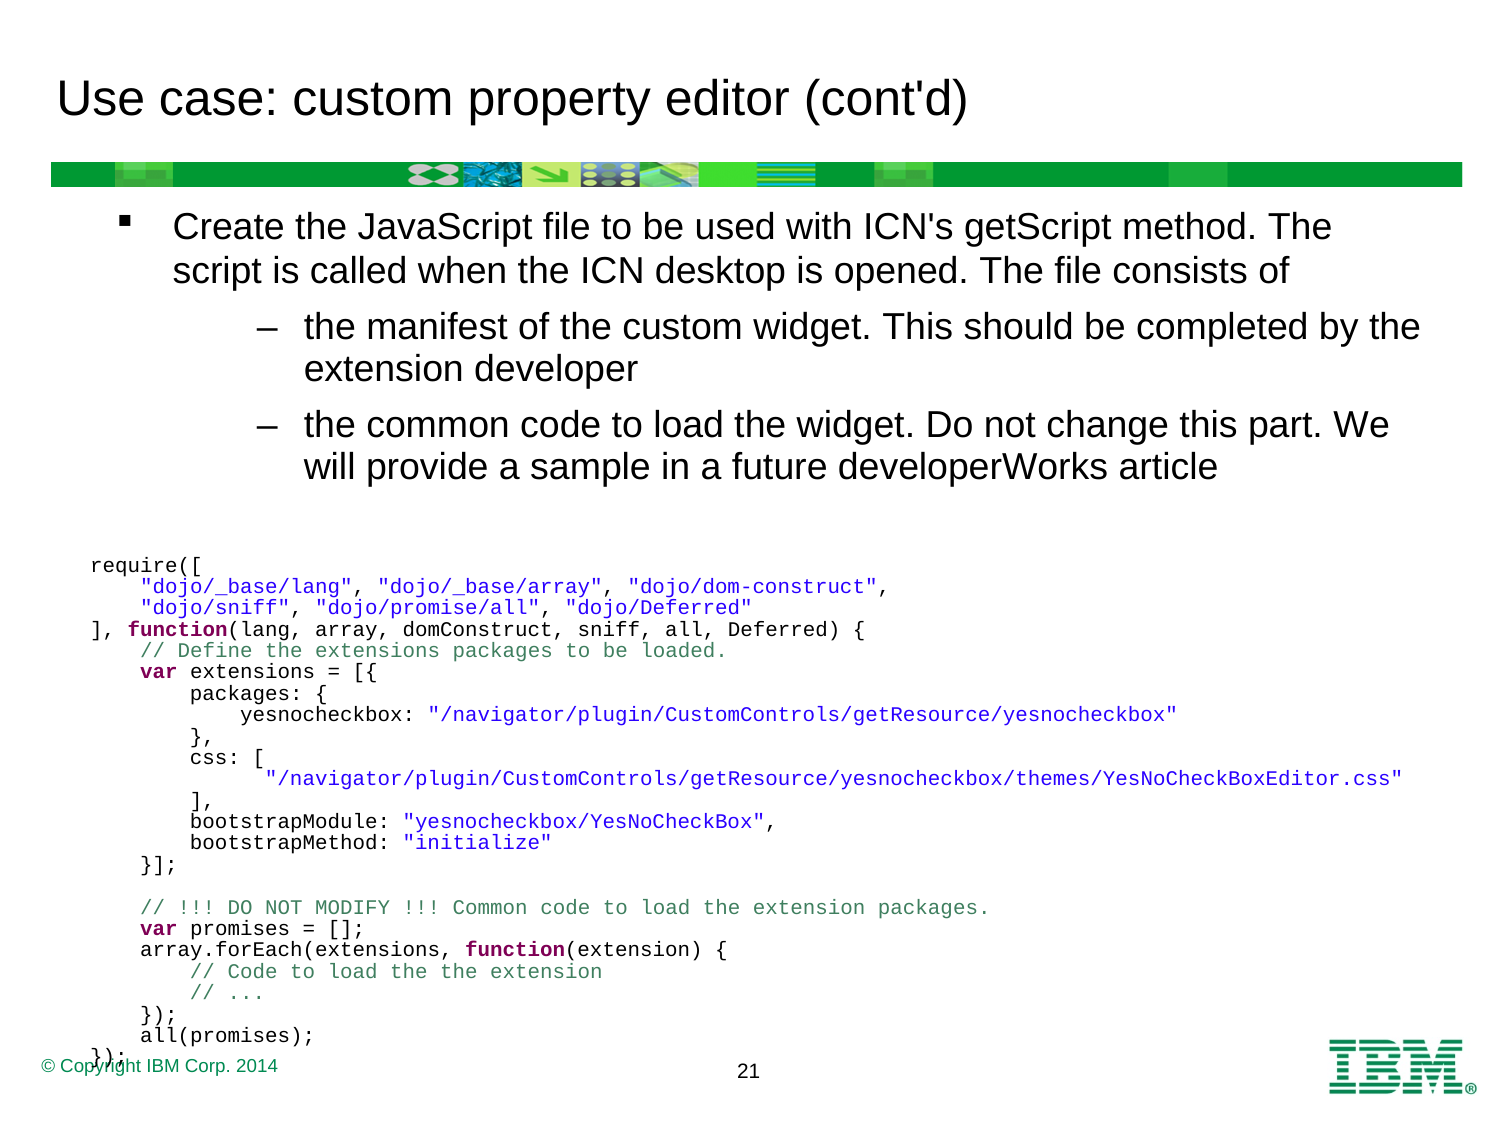

# Use case: custom property editor (cont'd)
Create the JavaScript file to be used with ICN's getScript method. The script is called when the ICN desktop is opened. The file consists of
the manifest of the custom widget. This should be completed by the extension developer
the common code to load the widget. Do not change this part. We will provide a sample in a future developerWorks article
require([
 "dojo/_base/lang", "dojo/_base/array", "dojo/dom-construct",
 "dojo/sniff", "dojo/promise/all", "dojo/Deferred"
], function(lang, array, domConstruct, sniff, all, Deferred) {
 // Define the extensions packages to be loaded.
 var extensions = [{
 packages: {
 yesnocheckbox: "/navigator/plugin/CustomControls/getResource/yesnocheckbox"
 },
 css: [
 "/navigator/plugin/CustomControls/getResource/yesnocheckbox/themes/YesNoCheckBoxEditor.css"
 ],
 bootstrapModule: "yesnocheckbox/YesNoCheckBox",
 bootstrapMethod: "initialize"
 }];
 // !!! DO NOT MODIFY !!! Common code to load the extension packages.
 var promises = [];
 array.forEach(extensions, function(extension) {
 // Code to load the the extension
 // ...
 });
 all(promises);
});
21